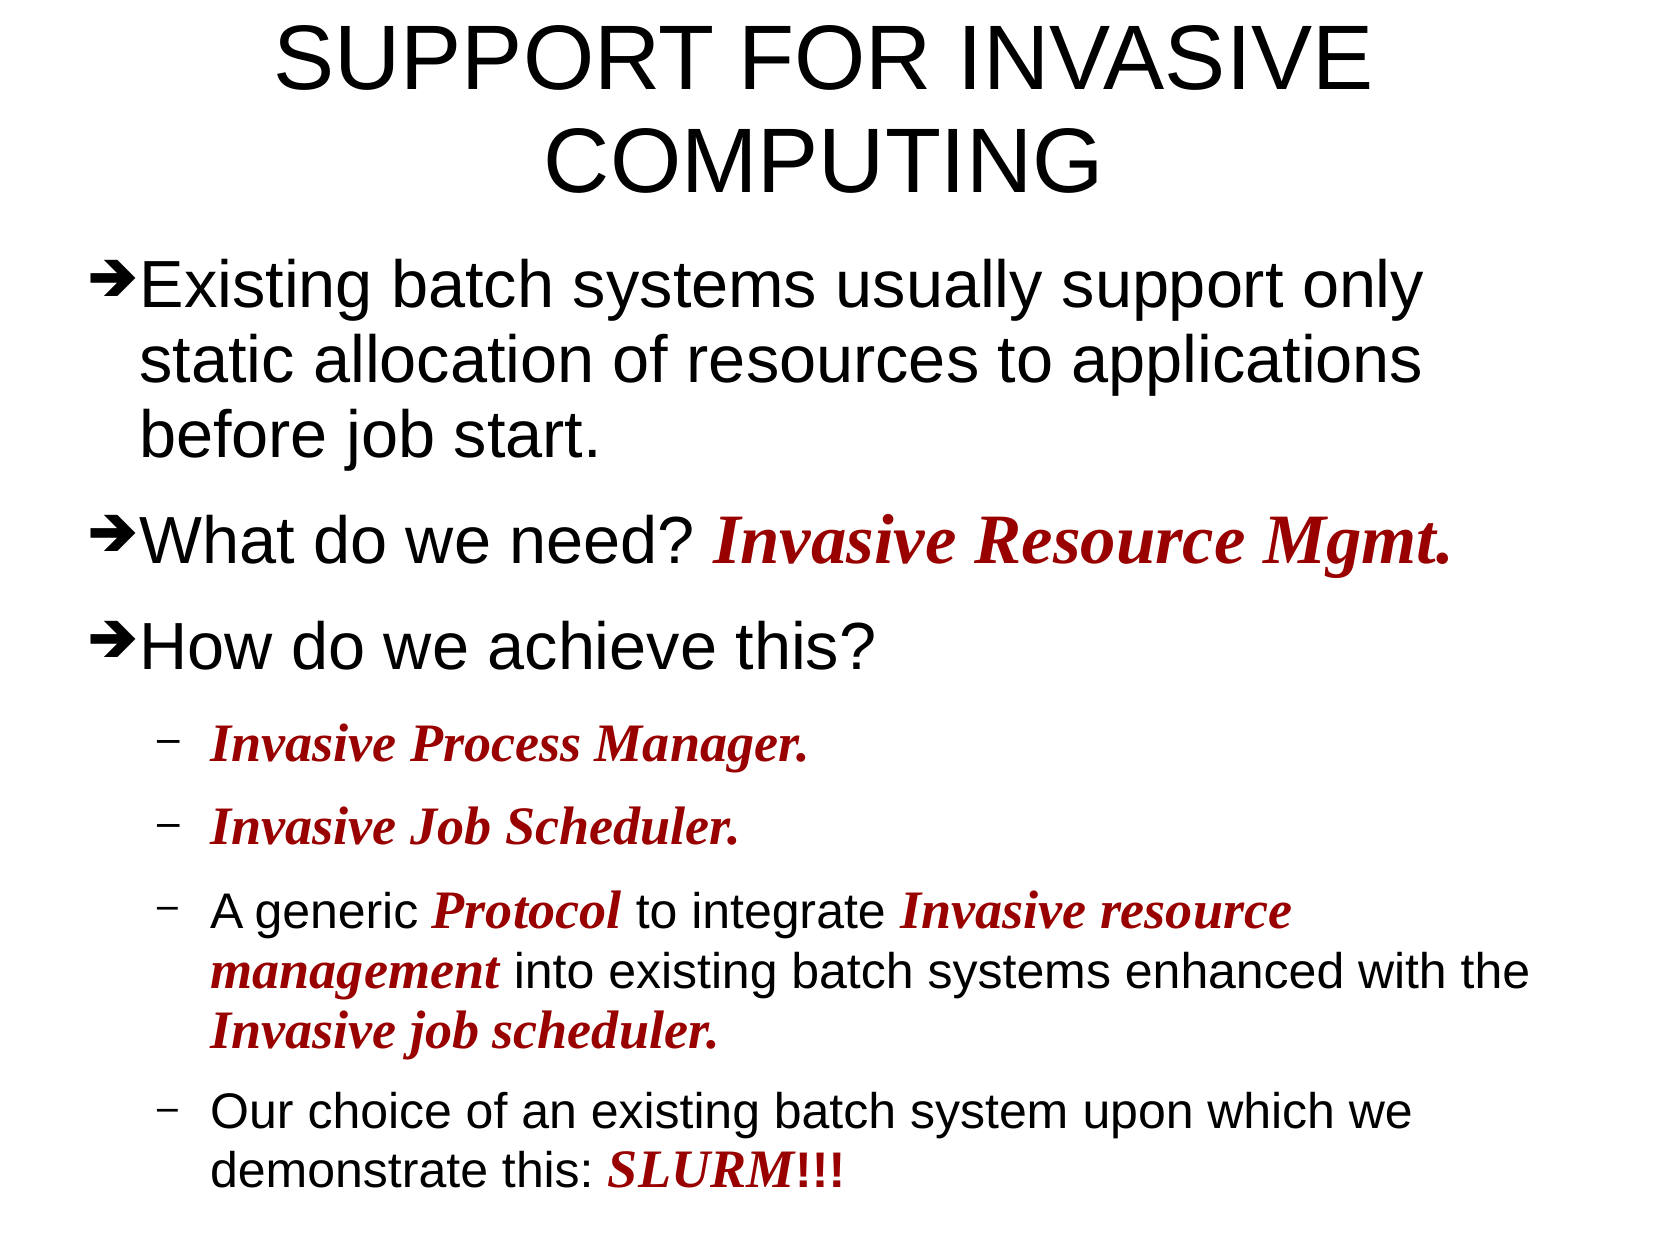

SUPPORT FOR INVASIVE COMPUTING
# Existing batch systems usually support only static allocation of resources to applications before job start.
What do we need? Invasive Resource Mgmt.
How do we achieve this?
Invasive Process Manager.
Invasive Job Scheduler.
A generic Protocol to integrate Invasive resource management into existing batch systems enhanced with the Invasive job scheduler.
Our choice of an existing batch system upon which we demonstrate this: SLURM!!!